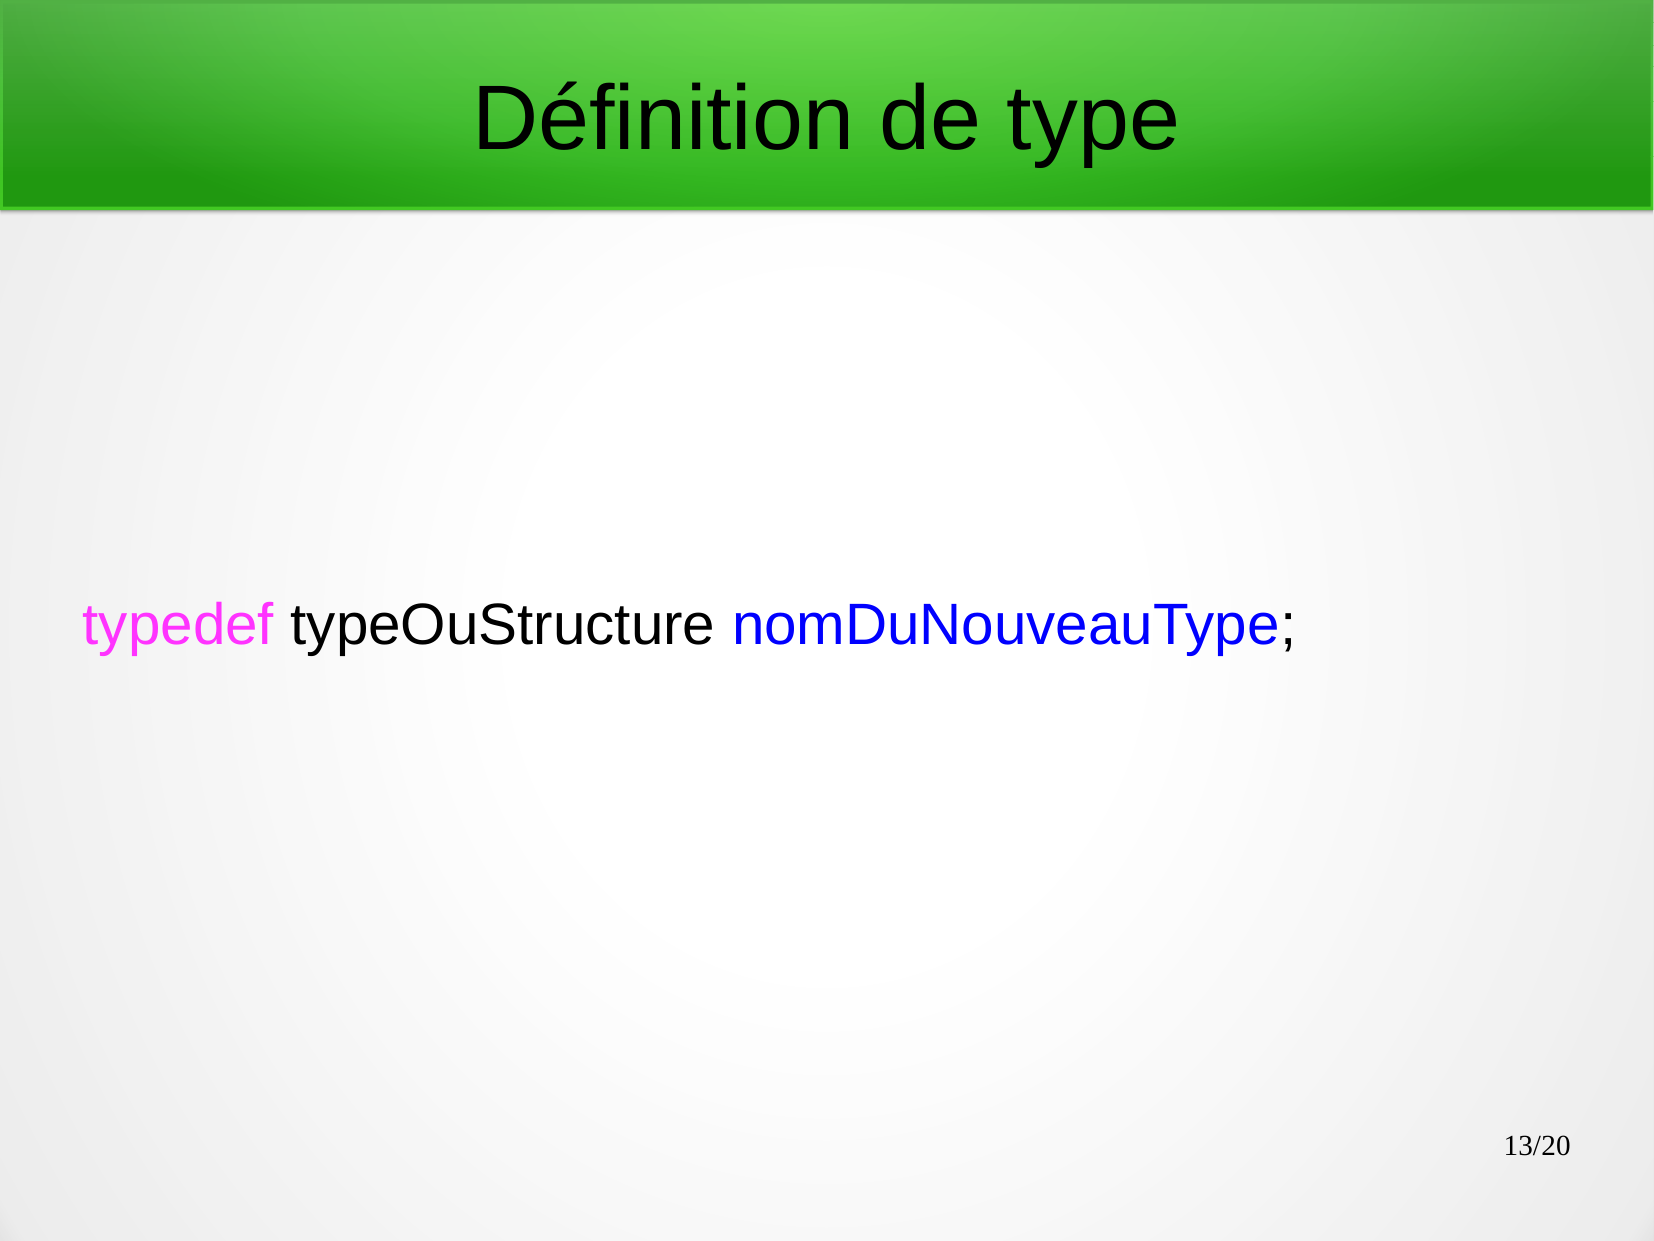

# Définition de type
typedef typeOuStructure nomDuNouveauType;
13